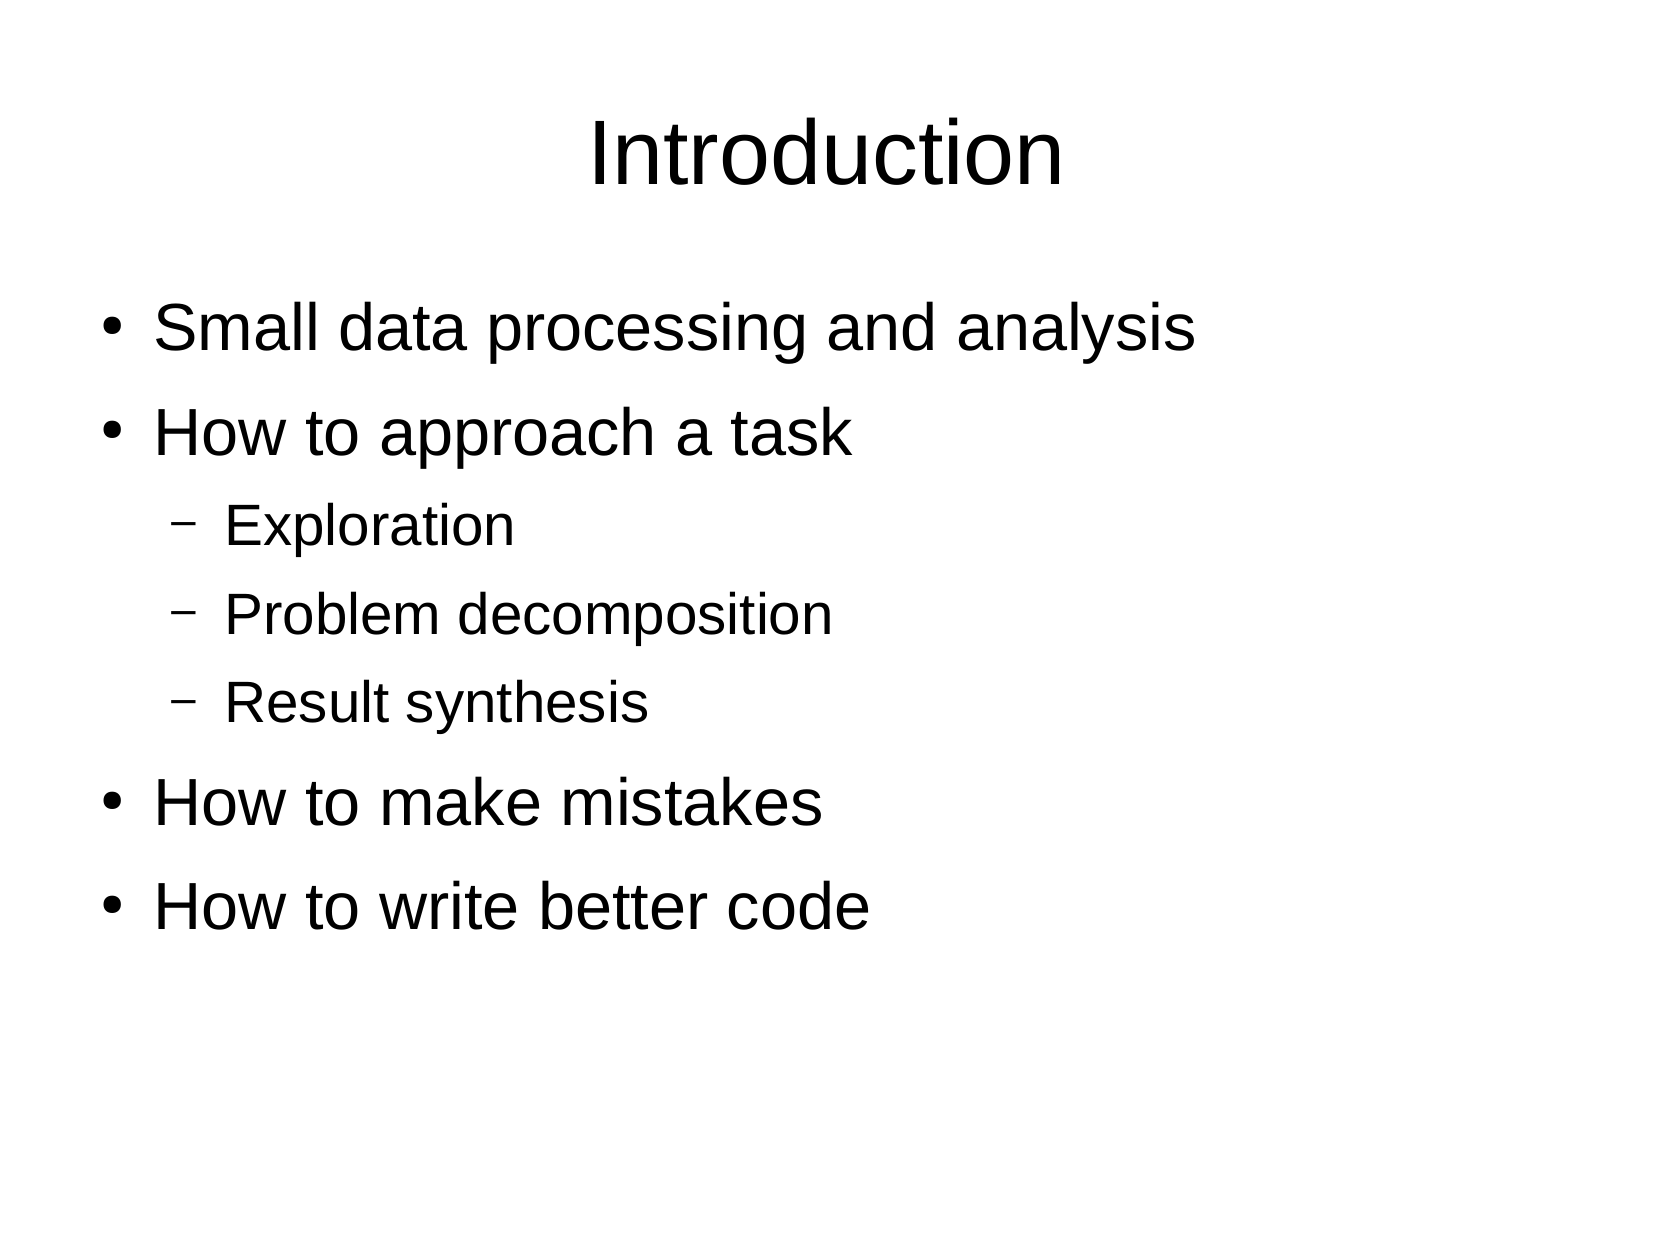

# Introduction
Small data processing and analysis
How to approach a task
Exploration
Problem decomposition
Result synthesis
How to make mistakes
How to write better code